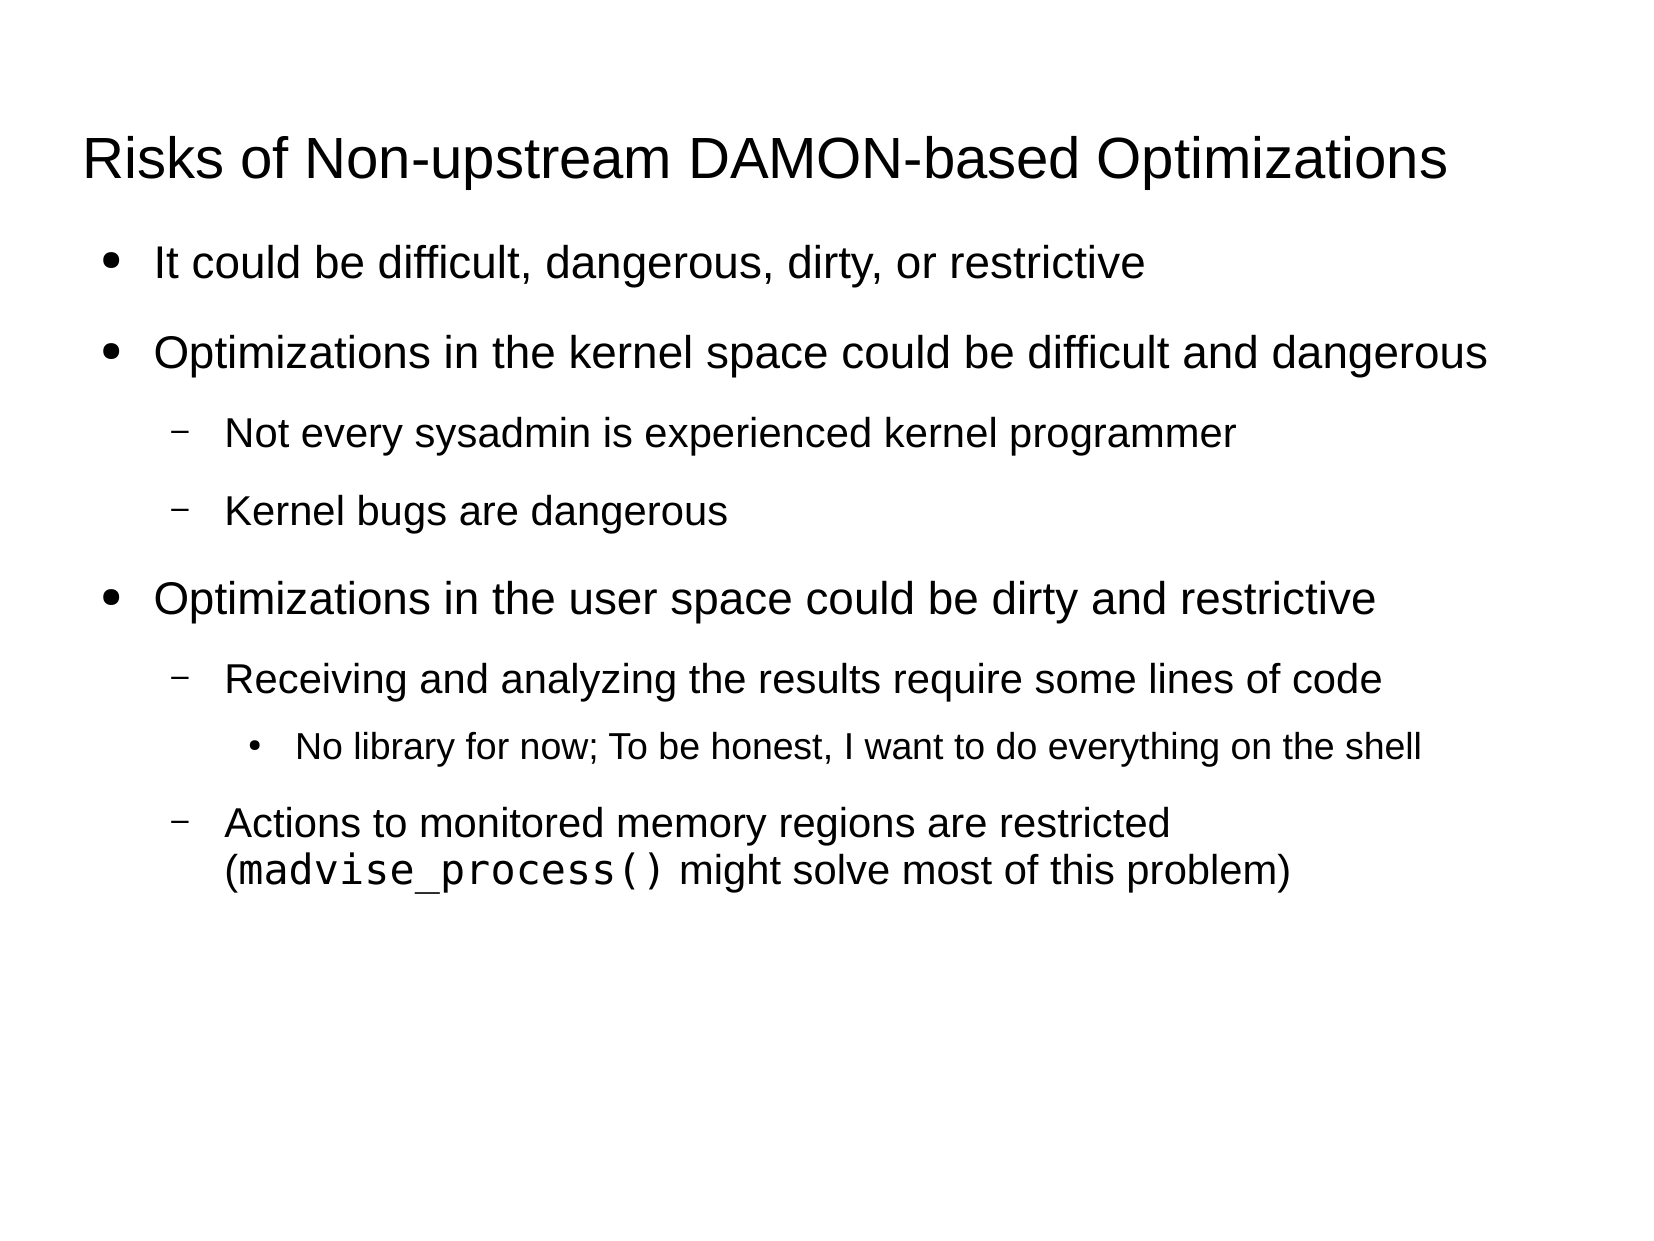

# Risks of Non-upstream DAMON-based Optimizations
It could be difficult, dangerous, dirty, or restrictive
Optimizations in the kernel space could be difficult and dangerous
Not every sysadmin is experienced kernel programmer
Kernel bugs are dangerous
Optimizations in the user space could be dirty and restrictive
Receiving and analyzing the results require some lines of code
No library for now; To be honest, I want to do everything on the shell
Actions to monitored memory regions are restricted
(madvise_process() might solve most of this problem)